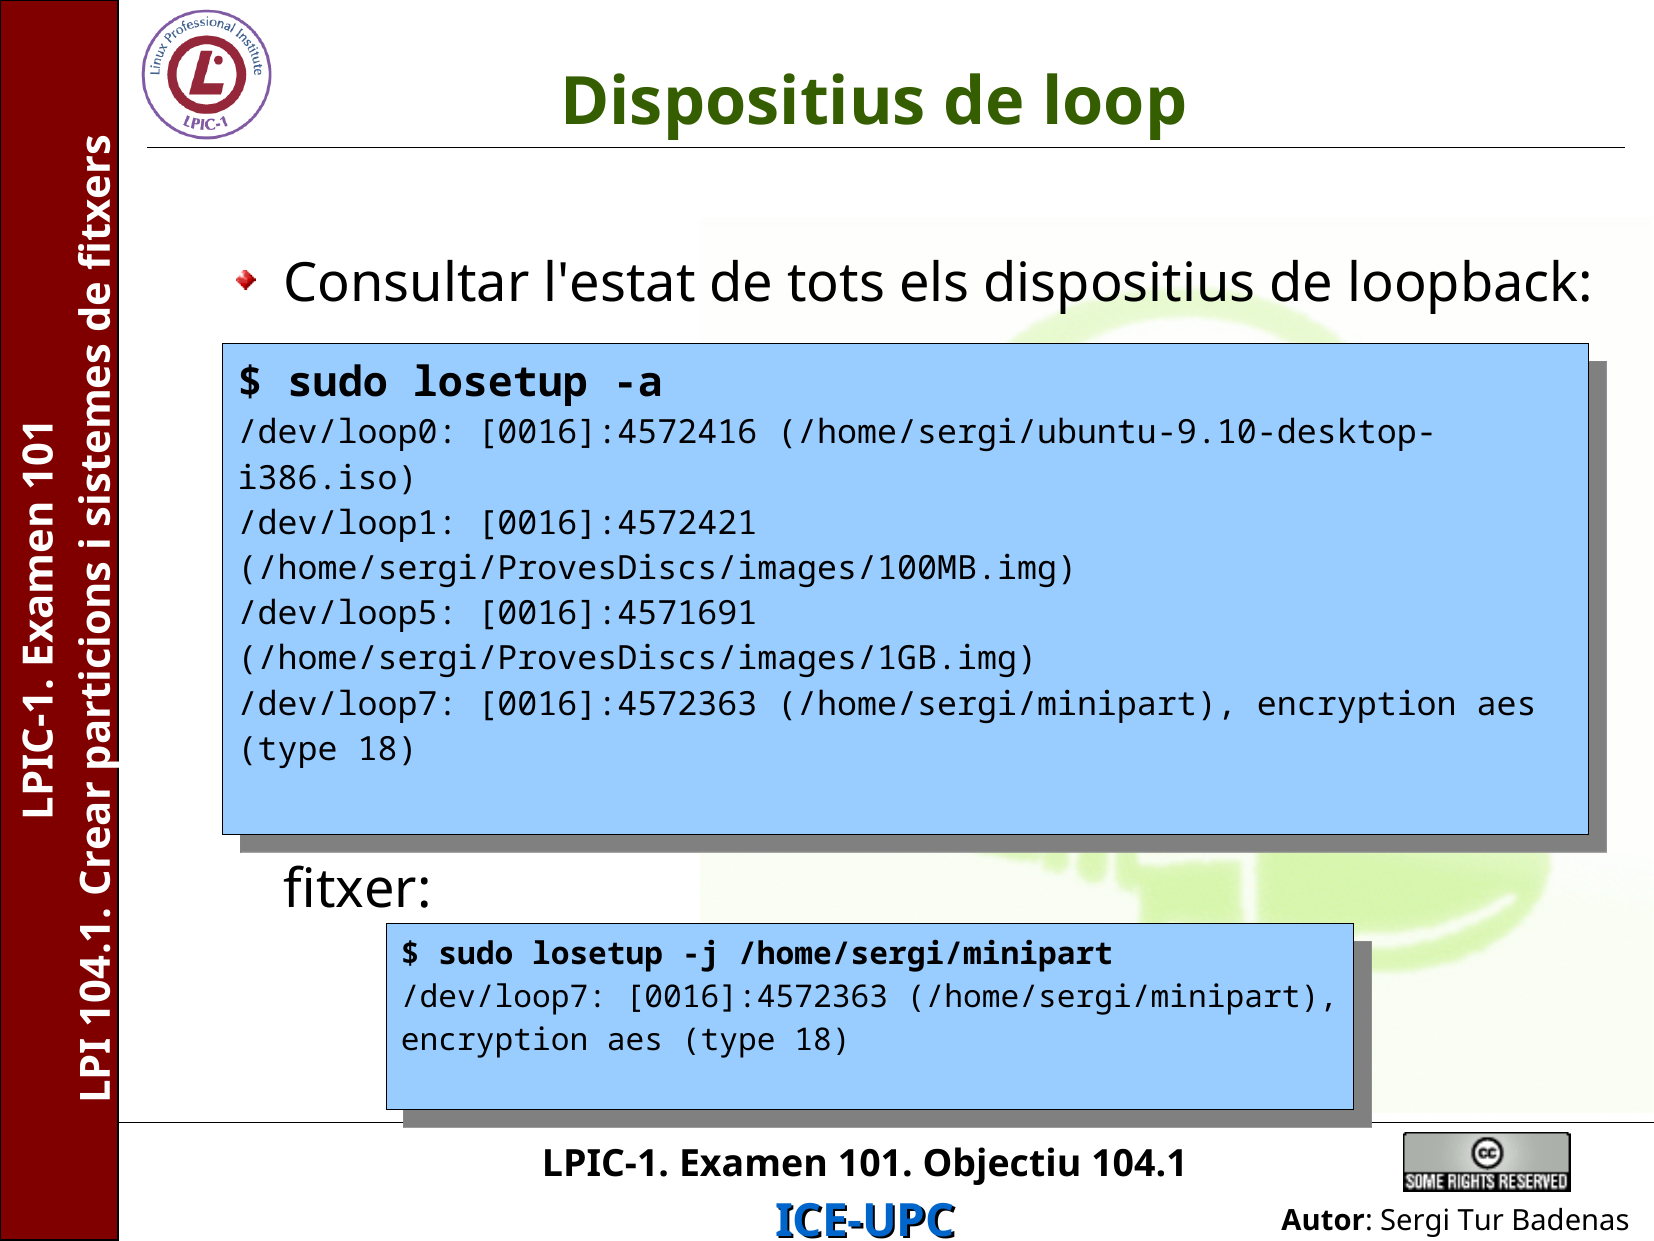

# Dispositius de loop
Consultar l'estat de tots els dispositius de loopback:
Consultar els dispositius de loopback associats a un fitxer:
$ sudo losetup -a
/dev/loop0: [0016]:4572416 (/home/sergi/ubuntu-9.10-desktop-i386.iso)
/dev/loop1: [0016]:4572421 (/home/sergi/ProvesDiscs/images/100MB.img)
/dev/loop5: [0016]:4571691 (/home/sergi/ProvesDiscs/images/1GB.img)
/dev/loop7: [0016]:4572363 (/home/sergi/minipart), encryption aes (type 18)
$ sudo losetup -j /home/sergi/minipart
/dev/loop7: [0016]:4572363 (/home/sergi/minipart), encryption aes (type 18)